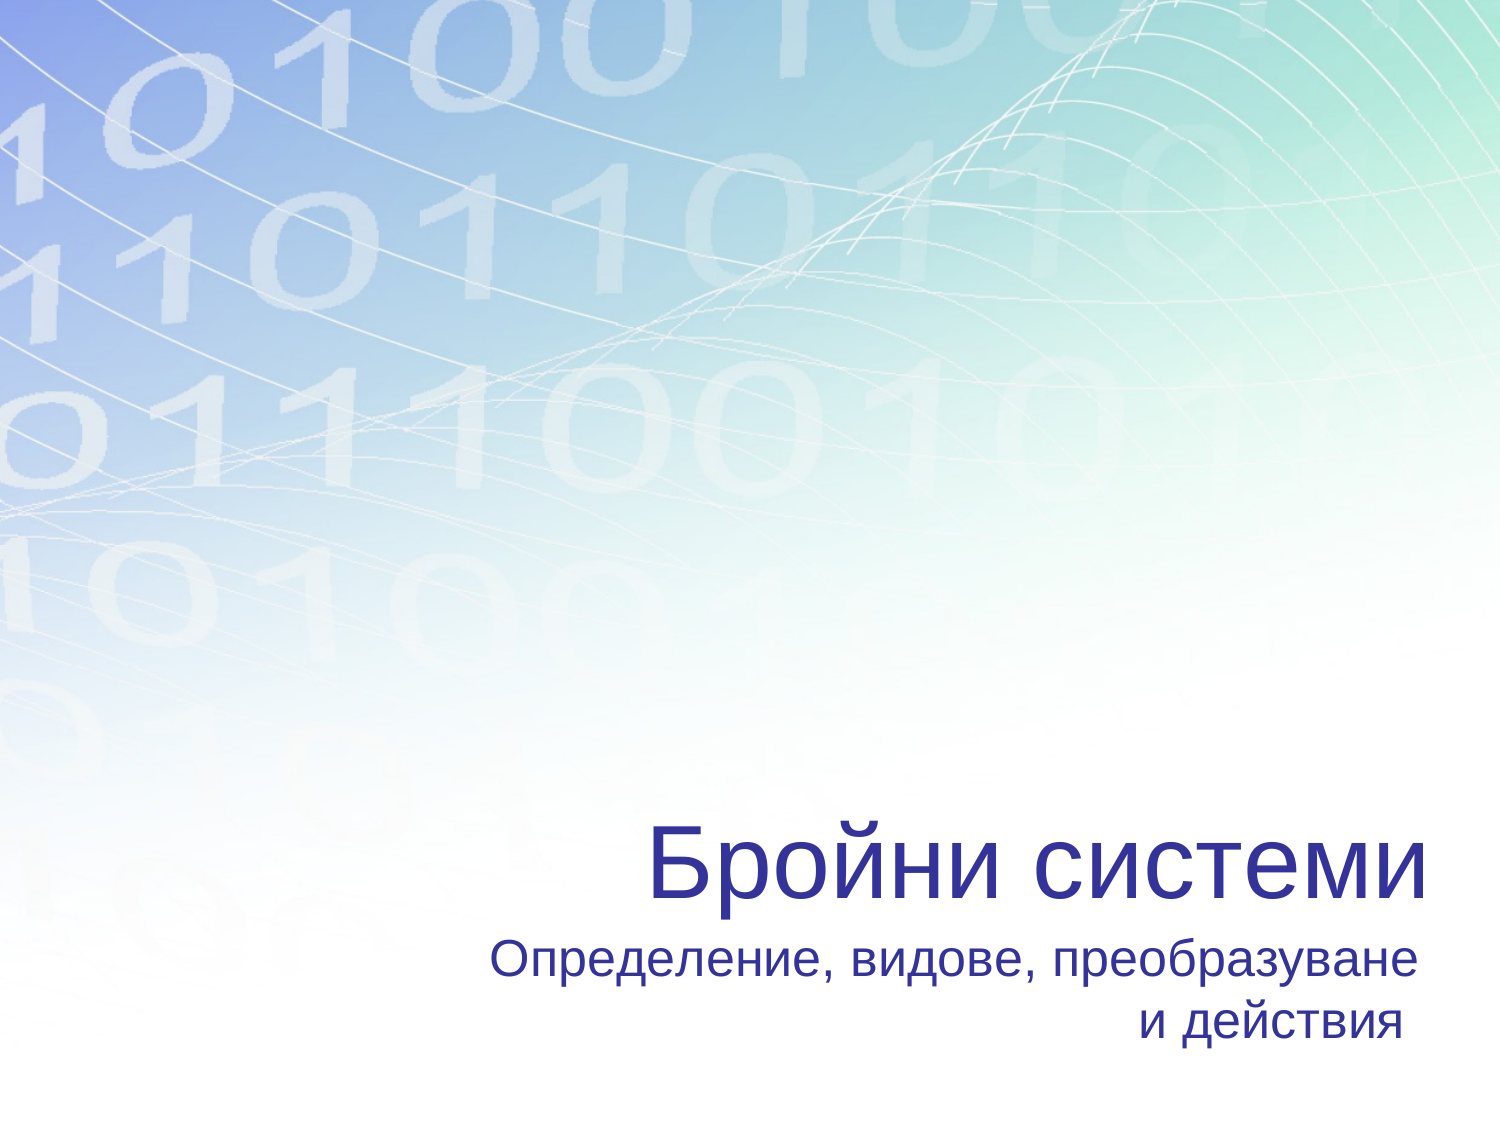

# Бройни системи
Определение, видове, преобразуване и действия